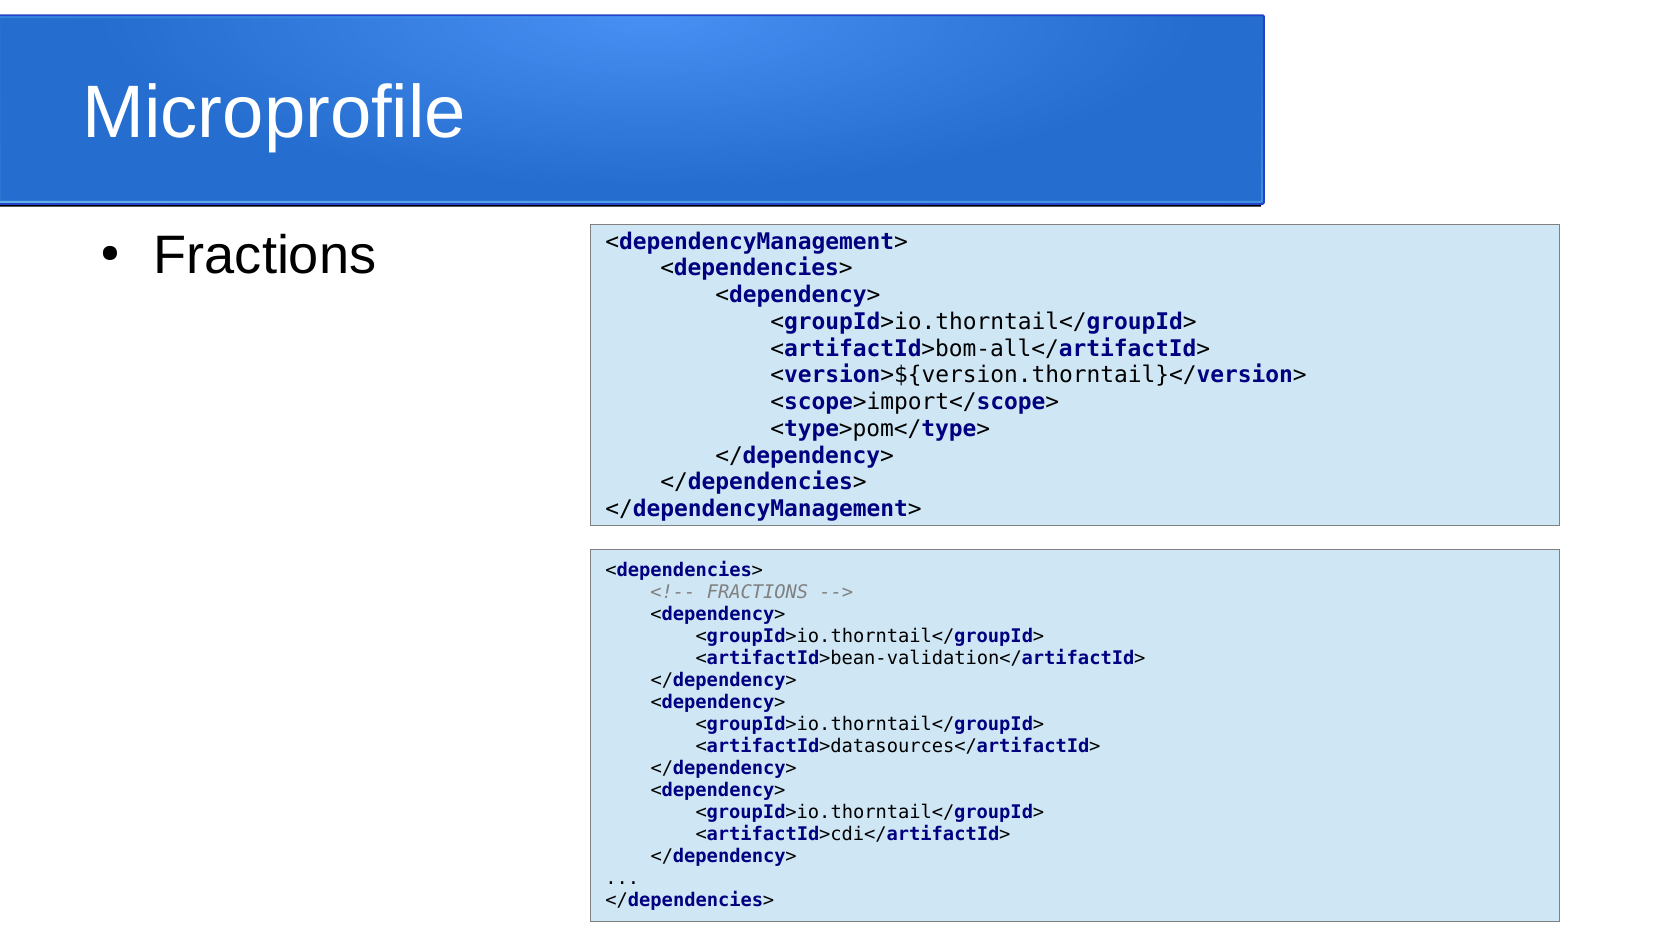

# Microprofile
Fractions
<dependencyManagement>
 <dependencies>
 <dependency>
 <groupId>io.thorntail</groupId>
 <artifactId>bom-all</artifactId>
 <version>${version.thorntail}</version>
 <scope>import</scope>
 <type>pom</type>
 </dependency>
 </dependencies>
</dependencyManagement>
<dependencies>
 <!-- FRACTIONS -->
 <dependency>
 <groupId>io.thorntail</groupId>
 <artifactId>bean-validation</artifactId>
 </dependency>
 <dependency>
 <groupId>io.thorntail</groupId>
 <artifactId>datasources</artifactId>
 </dependency>
 <dependency>
 <groupId>io.thorntail</groupId>
 <artifactId>cdi</artifactId>
 </dependency>
...
</dependencies>